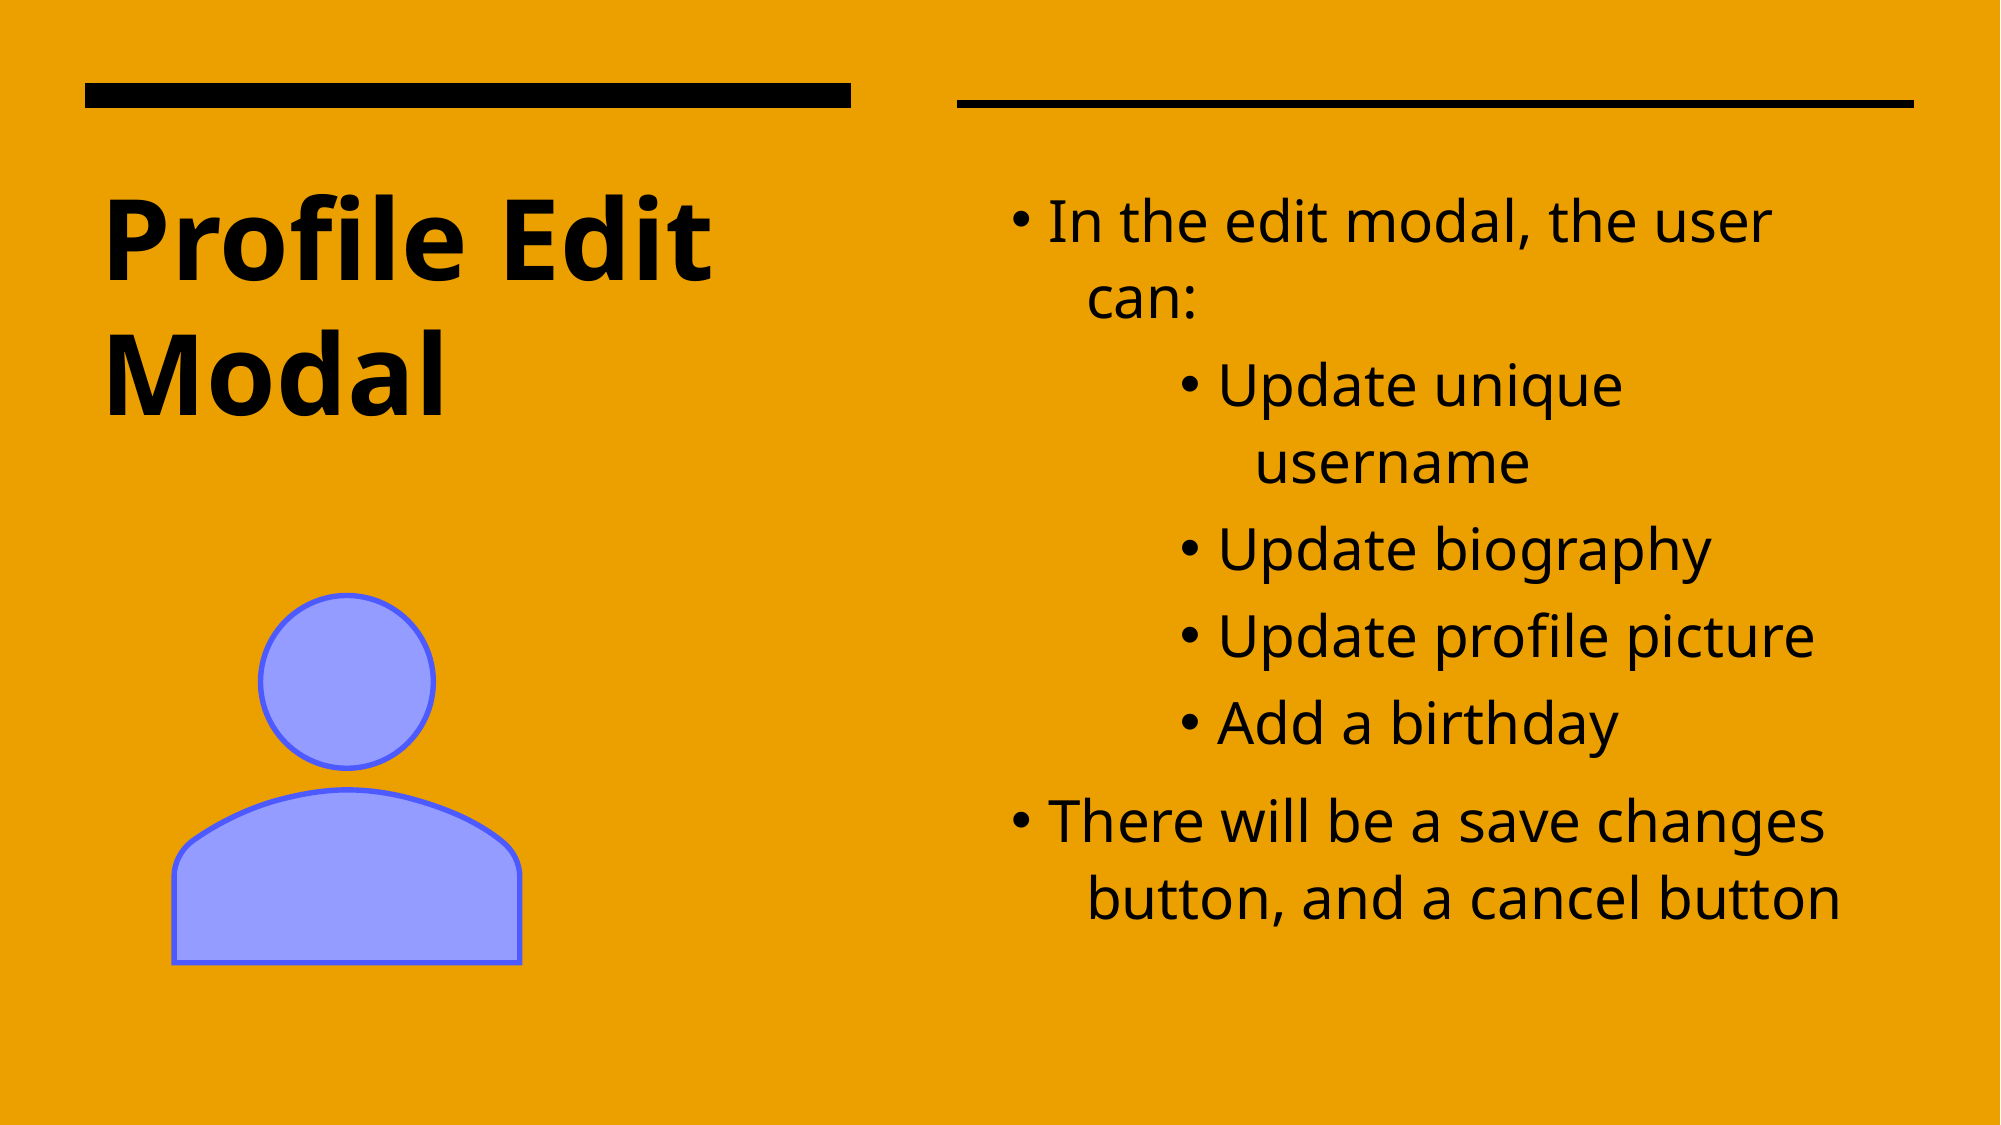

# Profile Edit Modal
In the edit modal, the user can:
Update unique username
Update biography
Update profile picture
Add a birthday
There will be a save changes button, and a cancel button